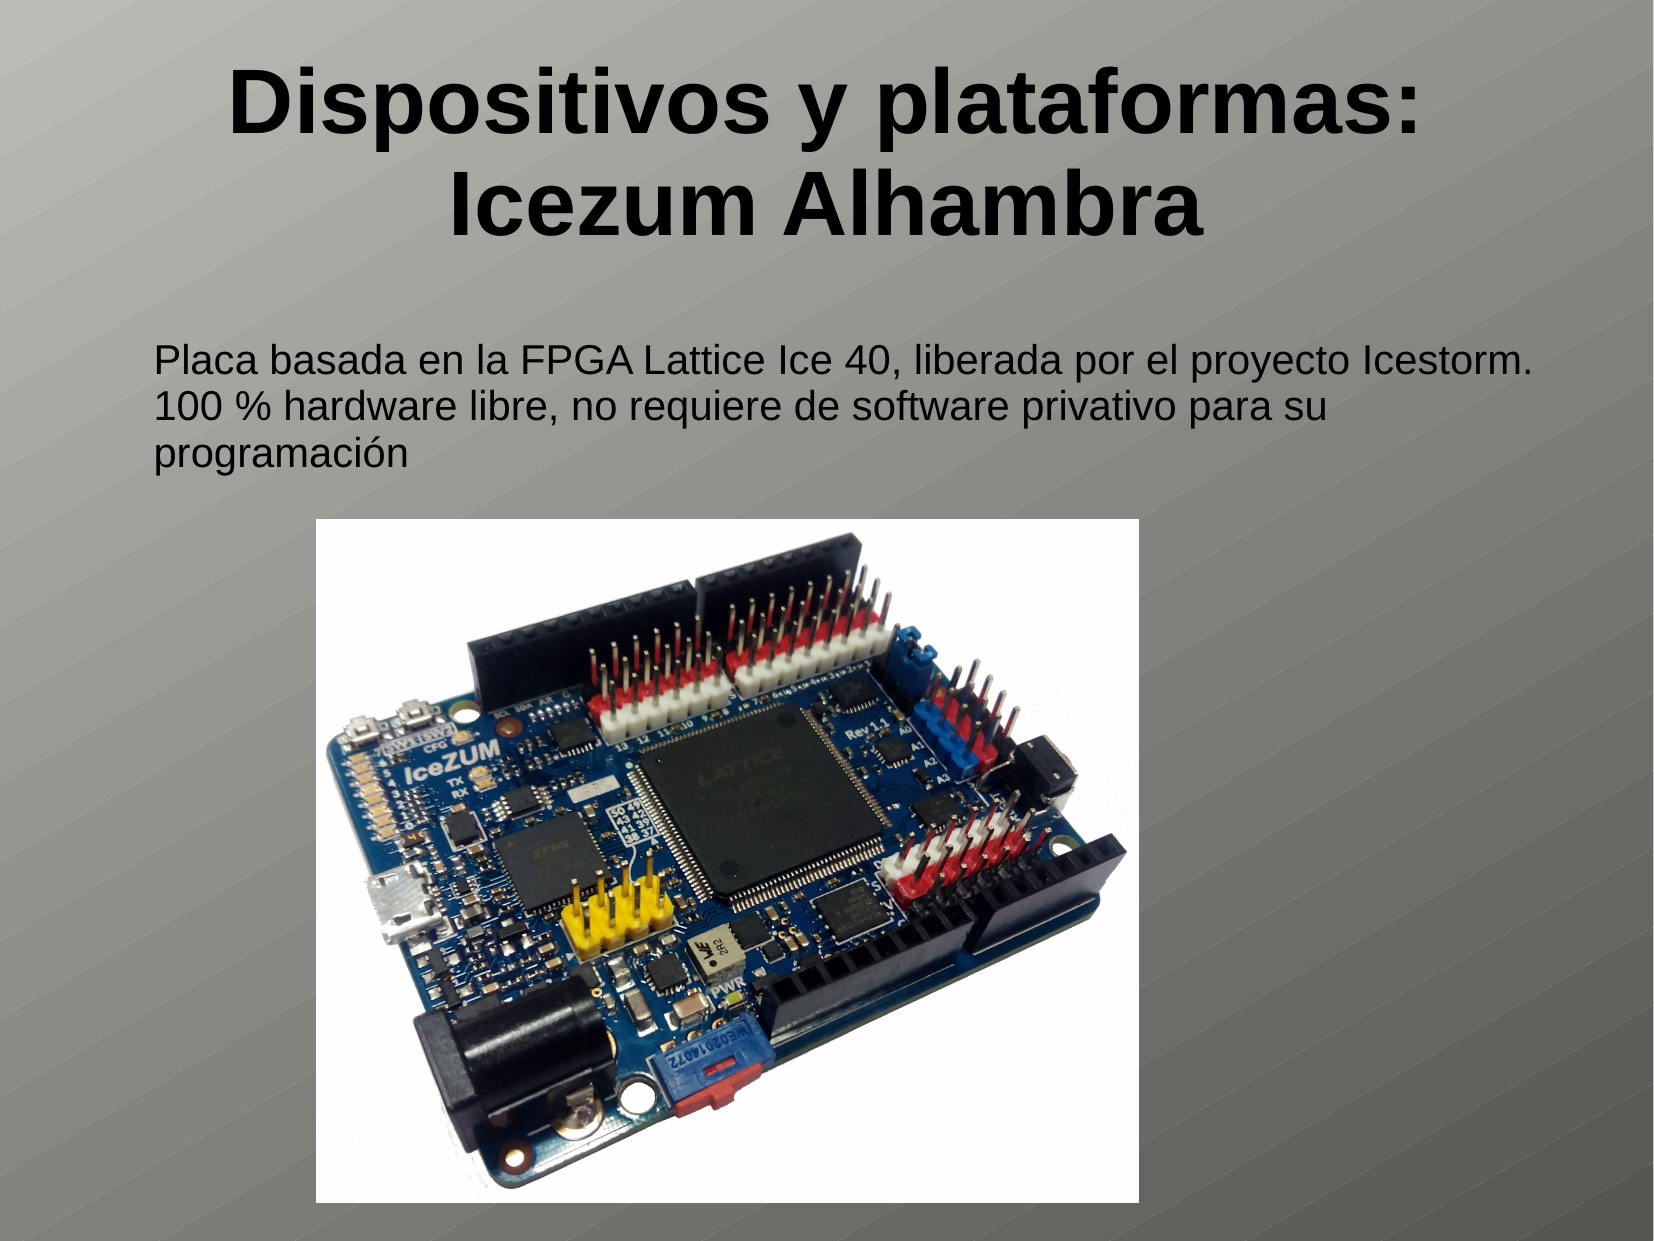

# Dispositivos y plataformas: Icezum Alhambra
Placa basada en la FPGA Lattice Ice 40, liberada por el proyecto Icestorm.
100 % hardware libre, no requiere de software privativo para su programación